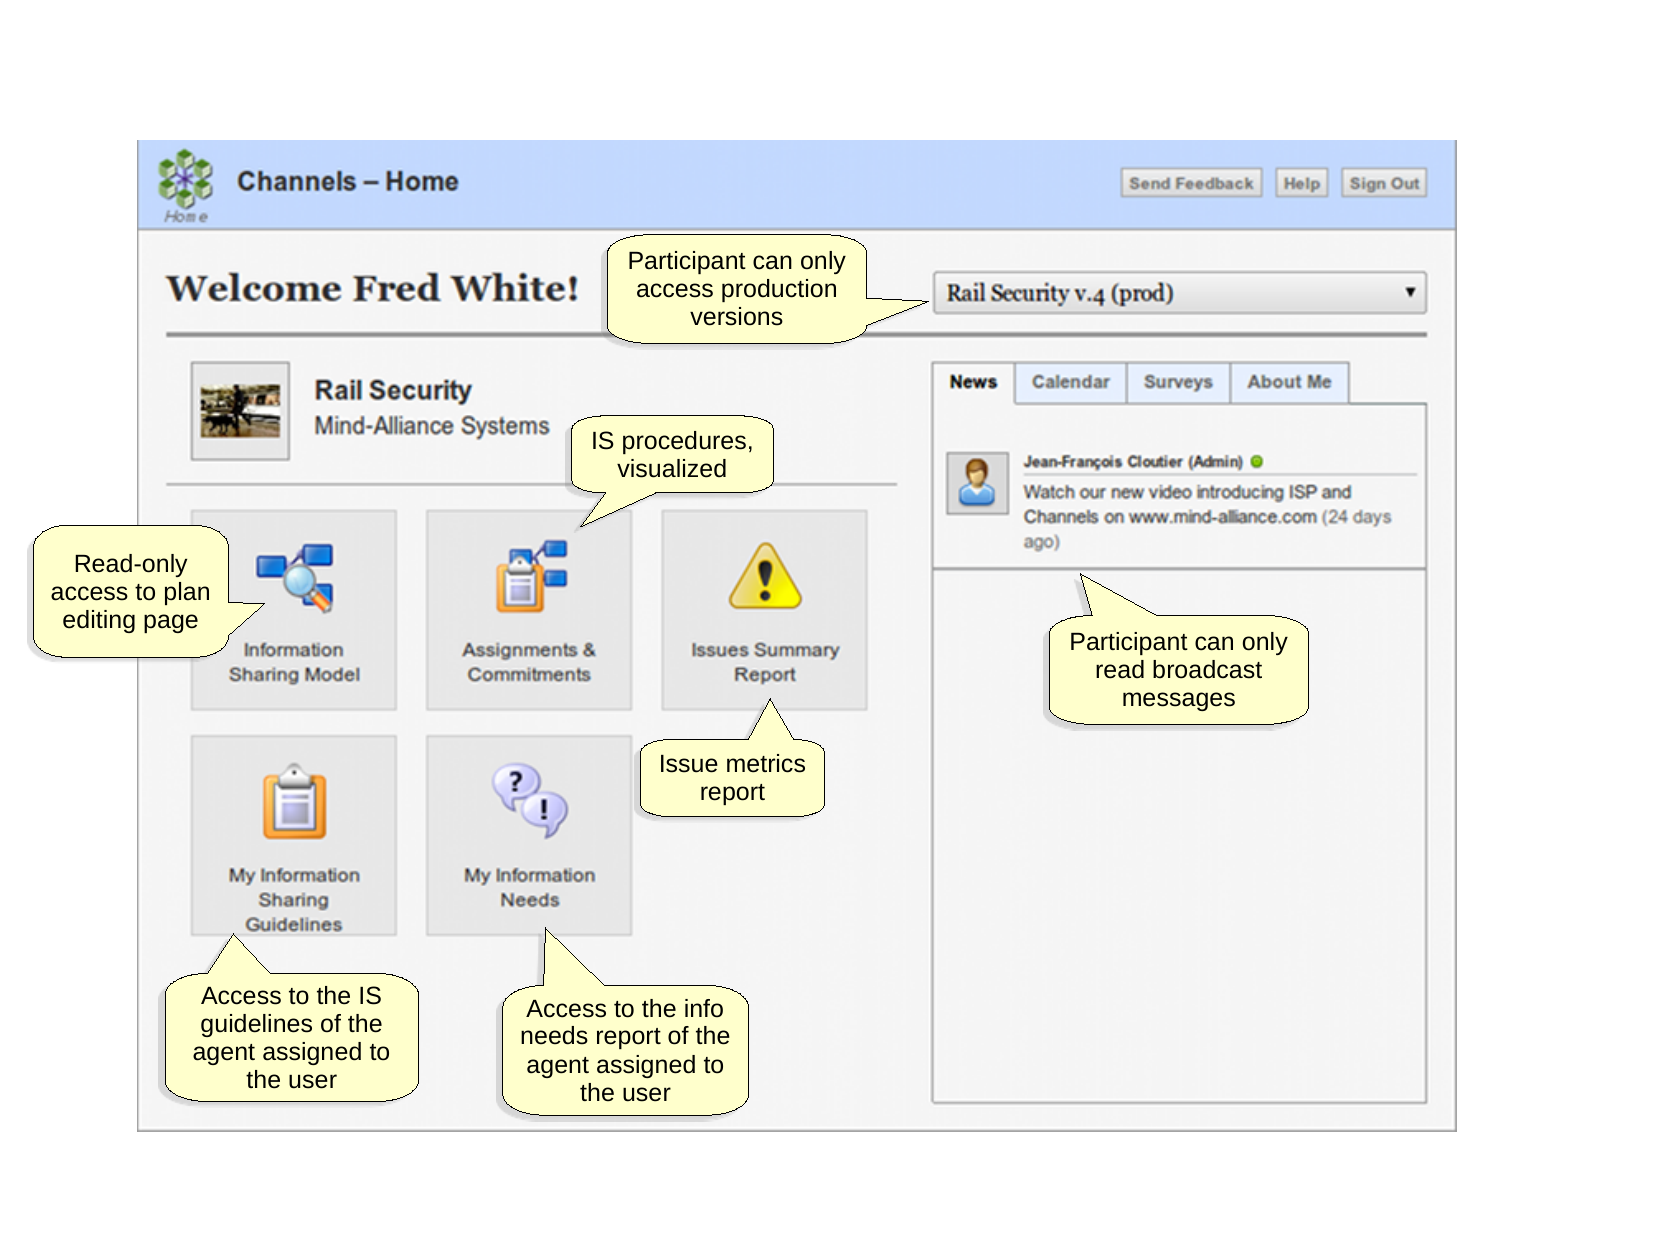

Participant can only access production versions
IS procedures, visualized
Read-only access to plan editing page
Participant can only read broadcast messages
Issue metrics report
Access to the IS guidelines of the agent assigned to the user
Access to the info needs report of the agent assigned to the user